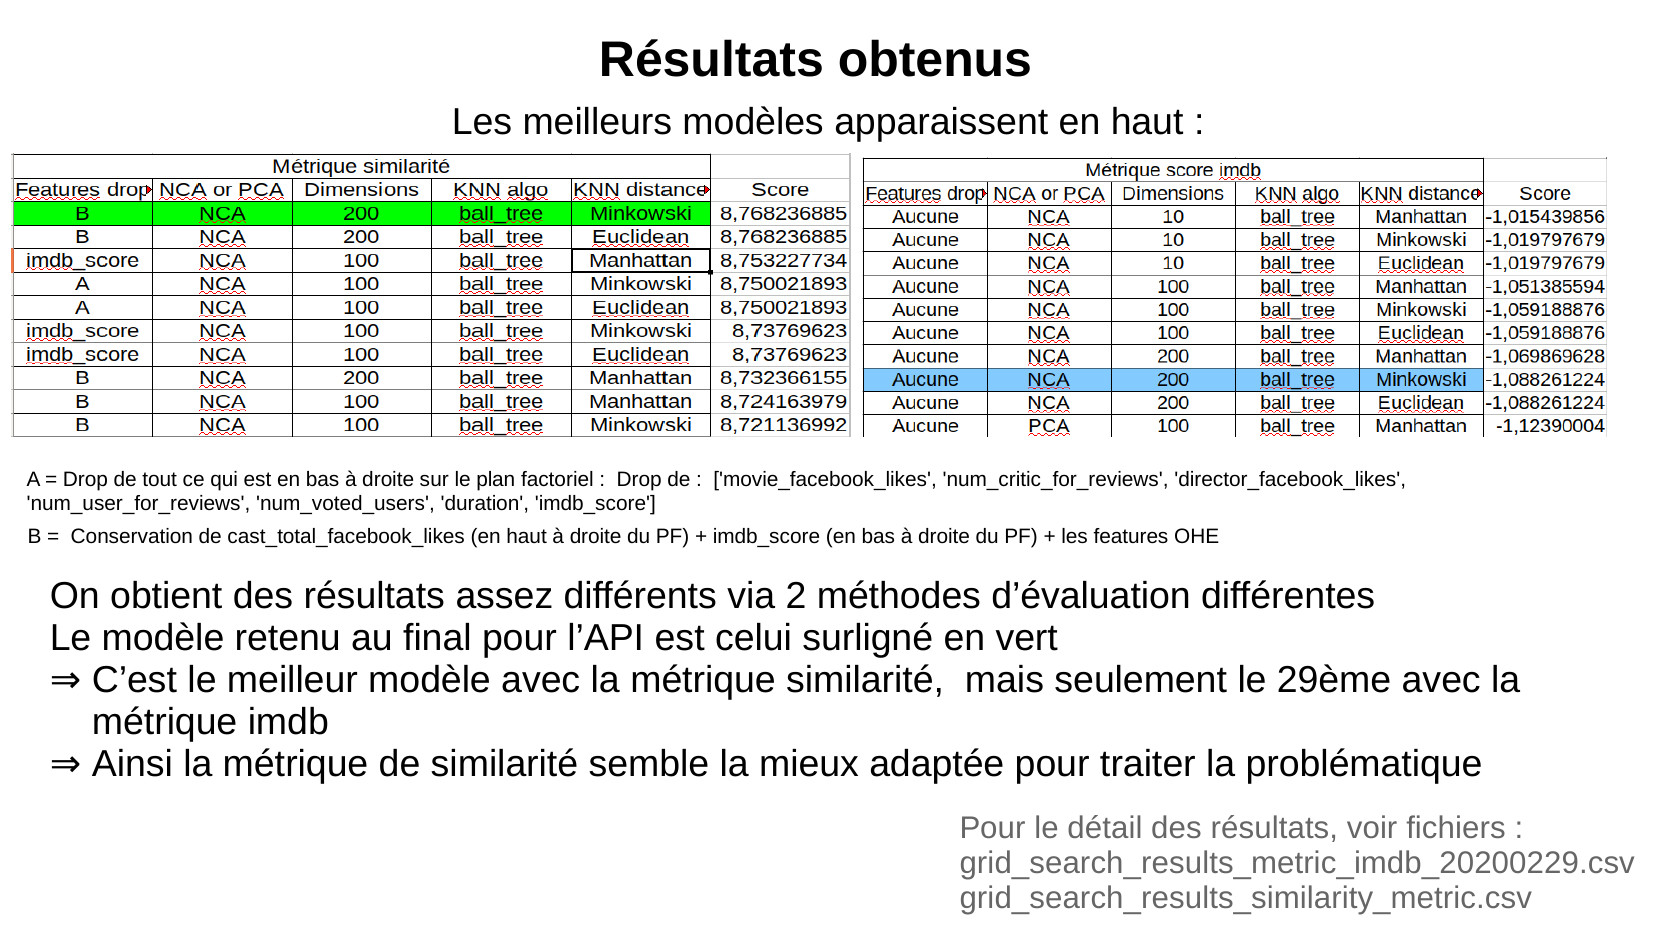

Résultats obtenus
Les meilleurs modèles apparaissent en haut :
A = Drop de tout ce qui est en bas à droite sur le plan factoriel : Drop de : ['movie_facebook_likes', 'num_critic_for_reviews', 'director_facebook_likes', 'num_user_for_reviews', 'num_voted_users', 'duration', 'imdb_score']
B = Conservation de cast_total_facebook_likes (en haut à droite du PF) + imdb_score (en bas à droite du PF) + les features OHE
On obtient des résultats assez différents via 2 méthodes d’évaluation différentes
Le modèle retenu au final pour l’API est celui surligné en vert
⇒ C’est le meilleur modèle avec la métrique similarité, mais seulement le 29ème avec la
 métrique imdb
⇒ Ainsi la métrique de similarité semble la mieux adaptée pour traiter la problématique
Pour le détail des résultats, voir fichiers :
grid_search_results_metric_imdb_20200229.csv
grid_search_results_similarity_metric.csv